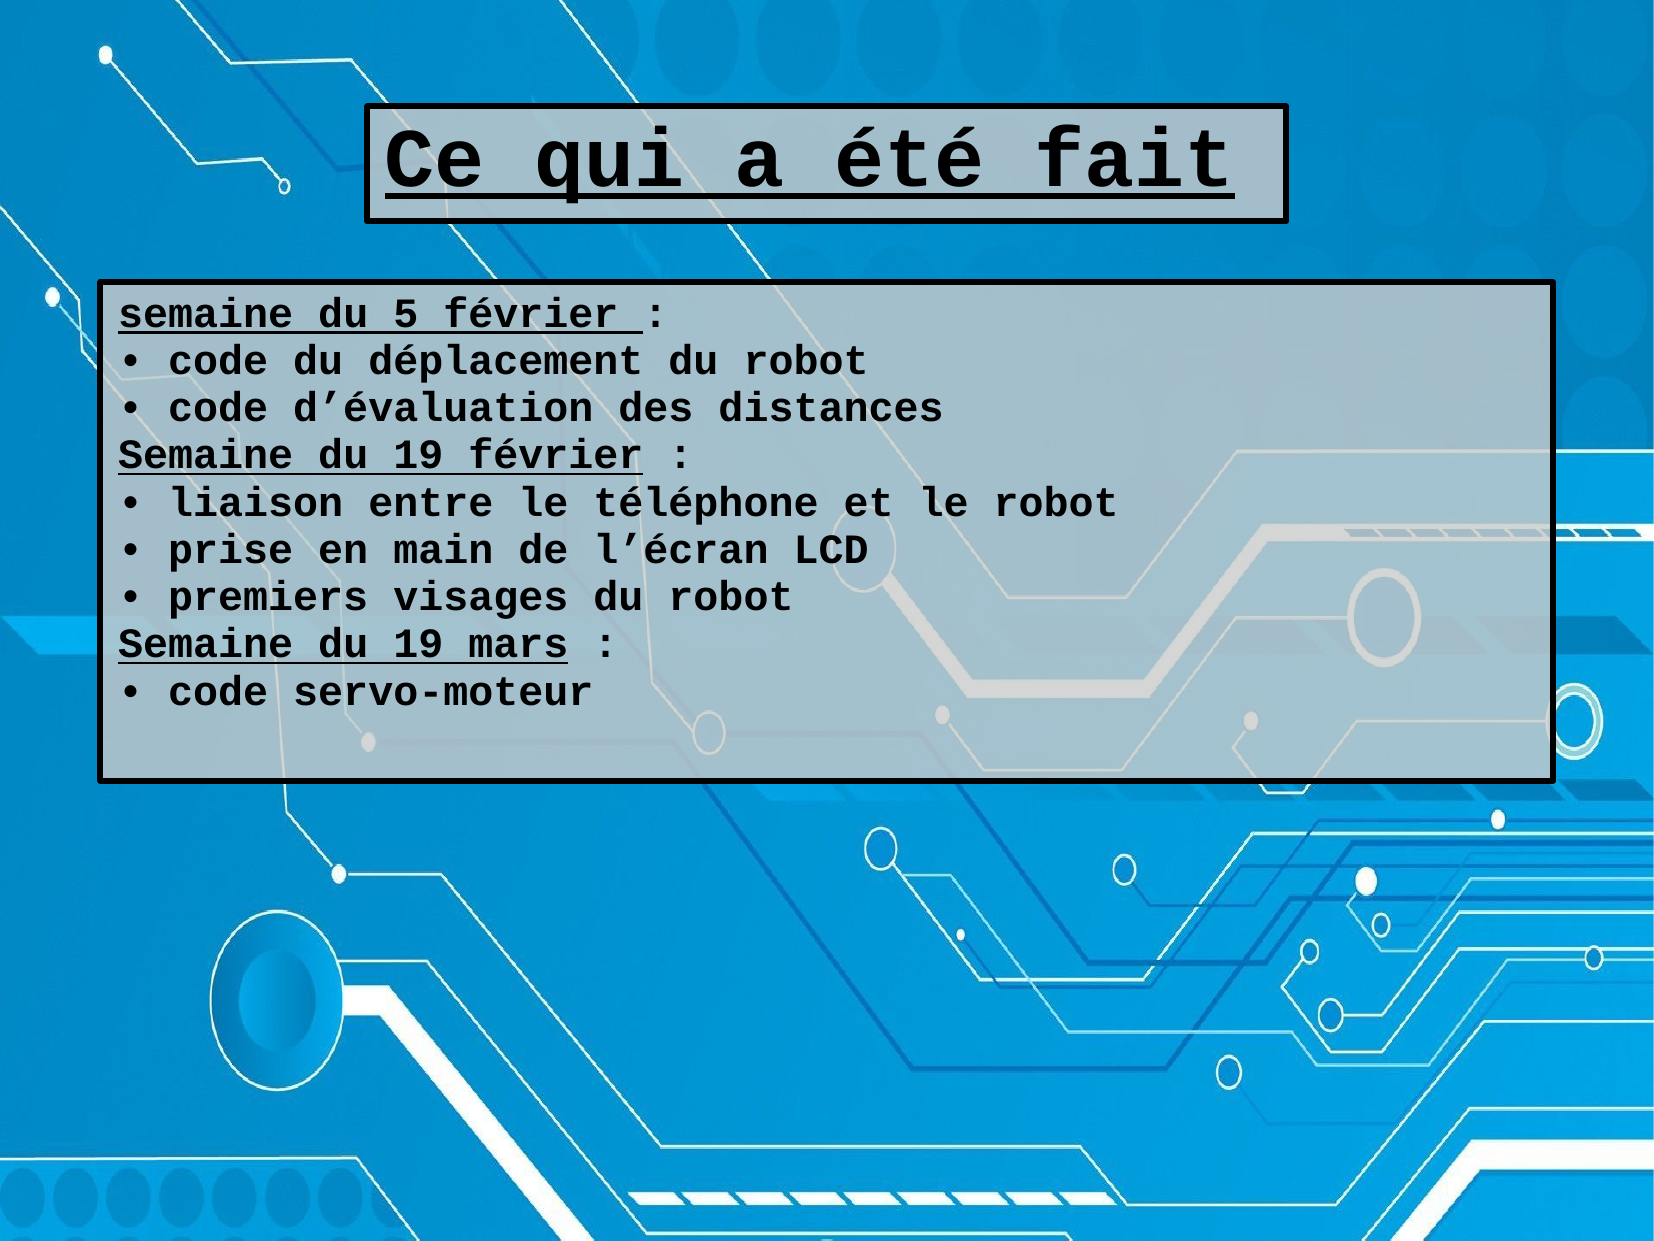

Ce qui a été fait
semaine du 5 février :
• code du déplacement du robot
• code d’évaluation des distances
Semaine du 19 février :
• liaison entre le téléphone et le robot
• prise en main de l’écran LCD
• premiers visages du robot
Semaine du 19 mars :
• code servo-moteur